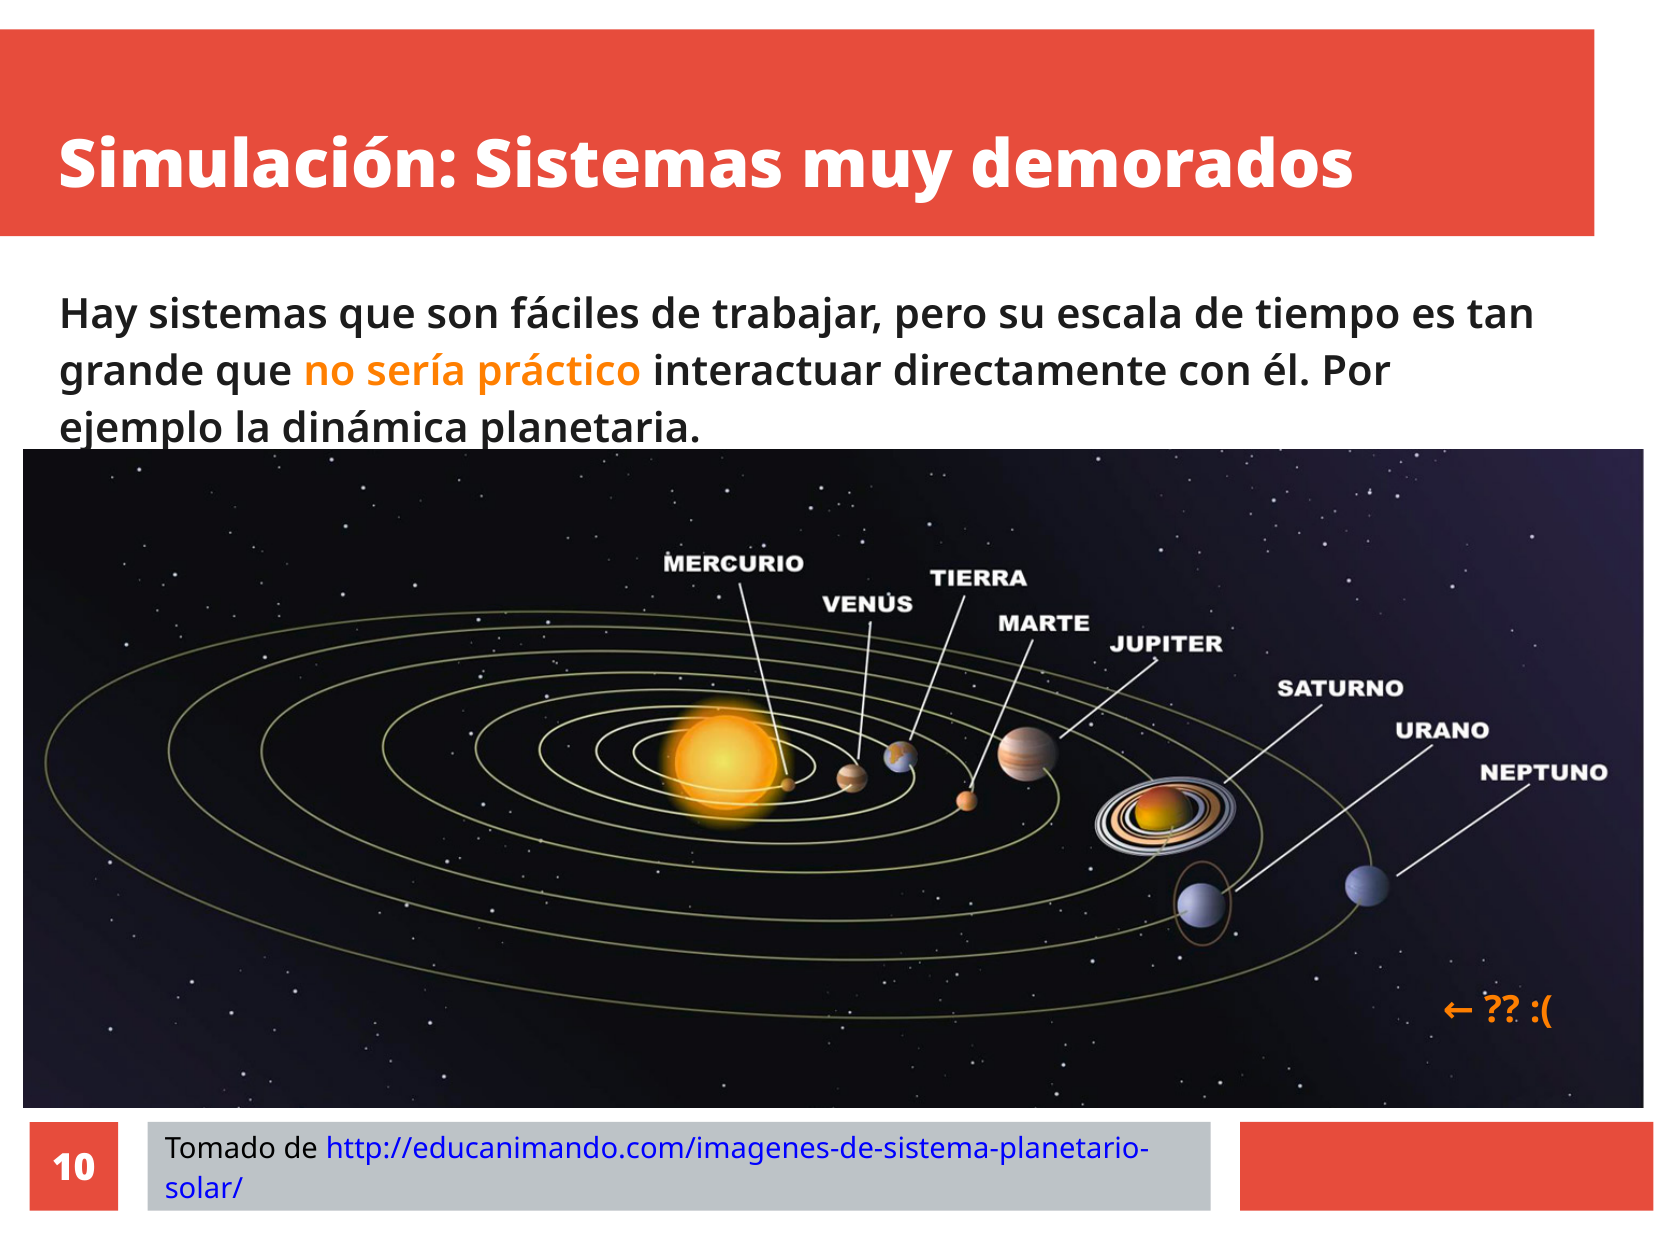

# Simulación: Sistemas muy demorados
Hay sistemas que son fáciles de trabajar, pero su escala de tiempo es tan grande que no sería práctico interactuar directamente con él. Por ejemplo la dinámica planetaria.
← ?? :(
Tomado de http://educanimando.com/imagenes-de-sistema-planetario-solar/
10